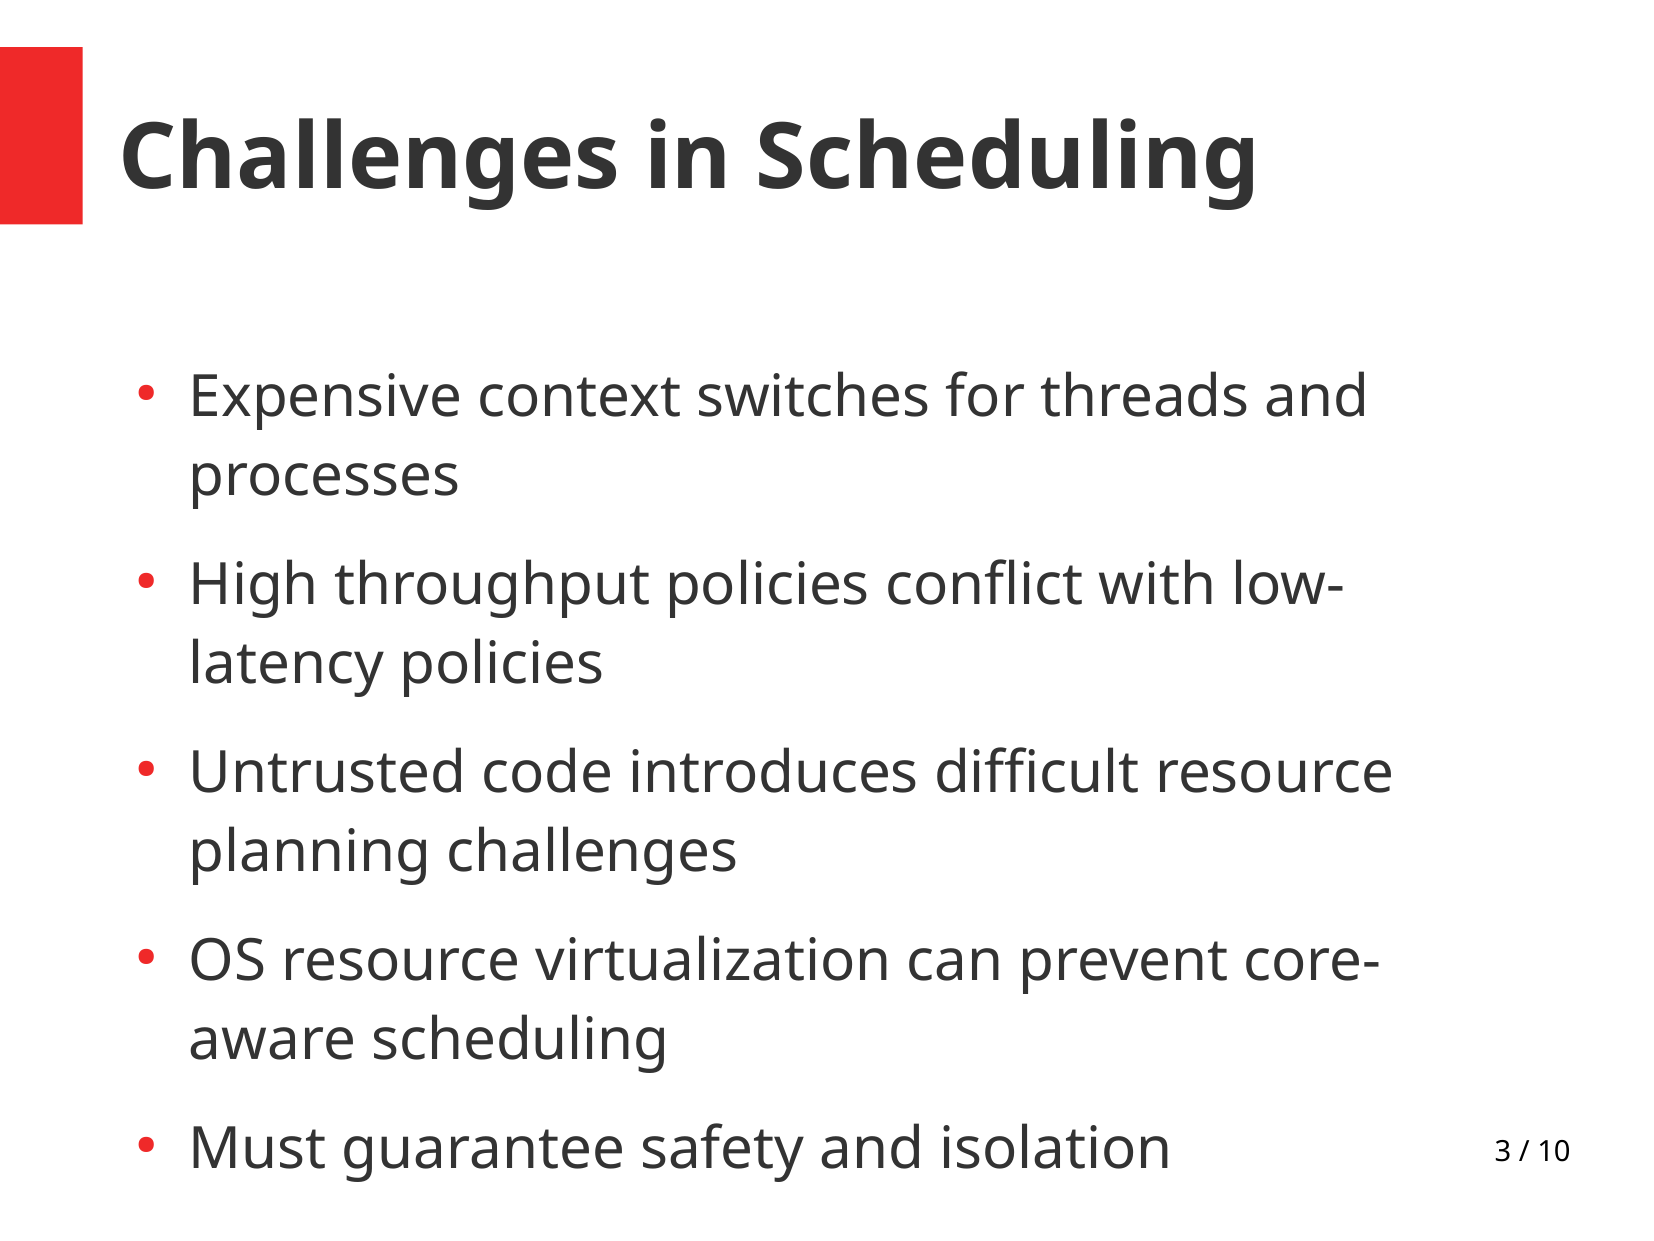

# Challenges in Scheduling
Expensive context switches for threads and processes
High throughput policies conflict with low-latency policies
Untrusted code introduces difficult resource planning challenges
OS resource virtualization can prevent core-aware scheduling
Must guarantee safety and isolation
3